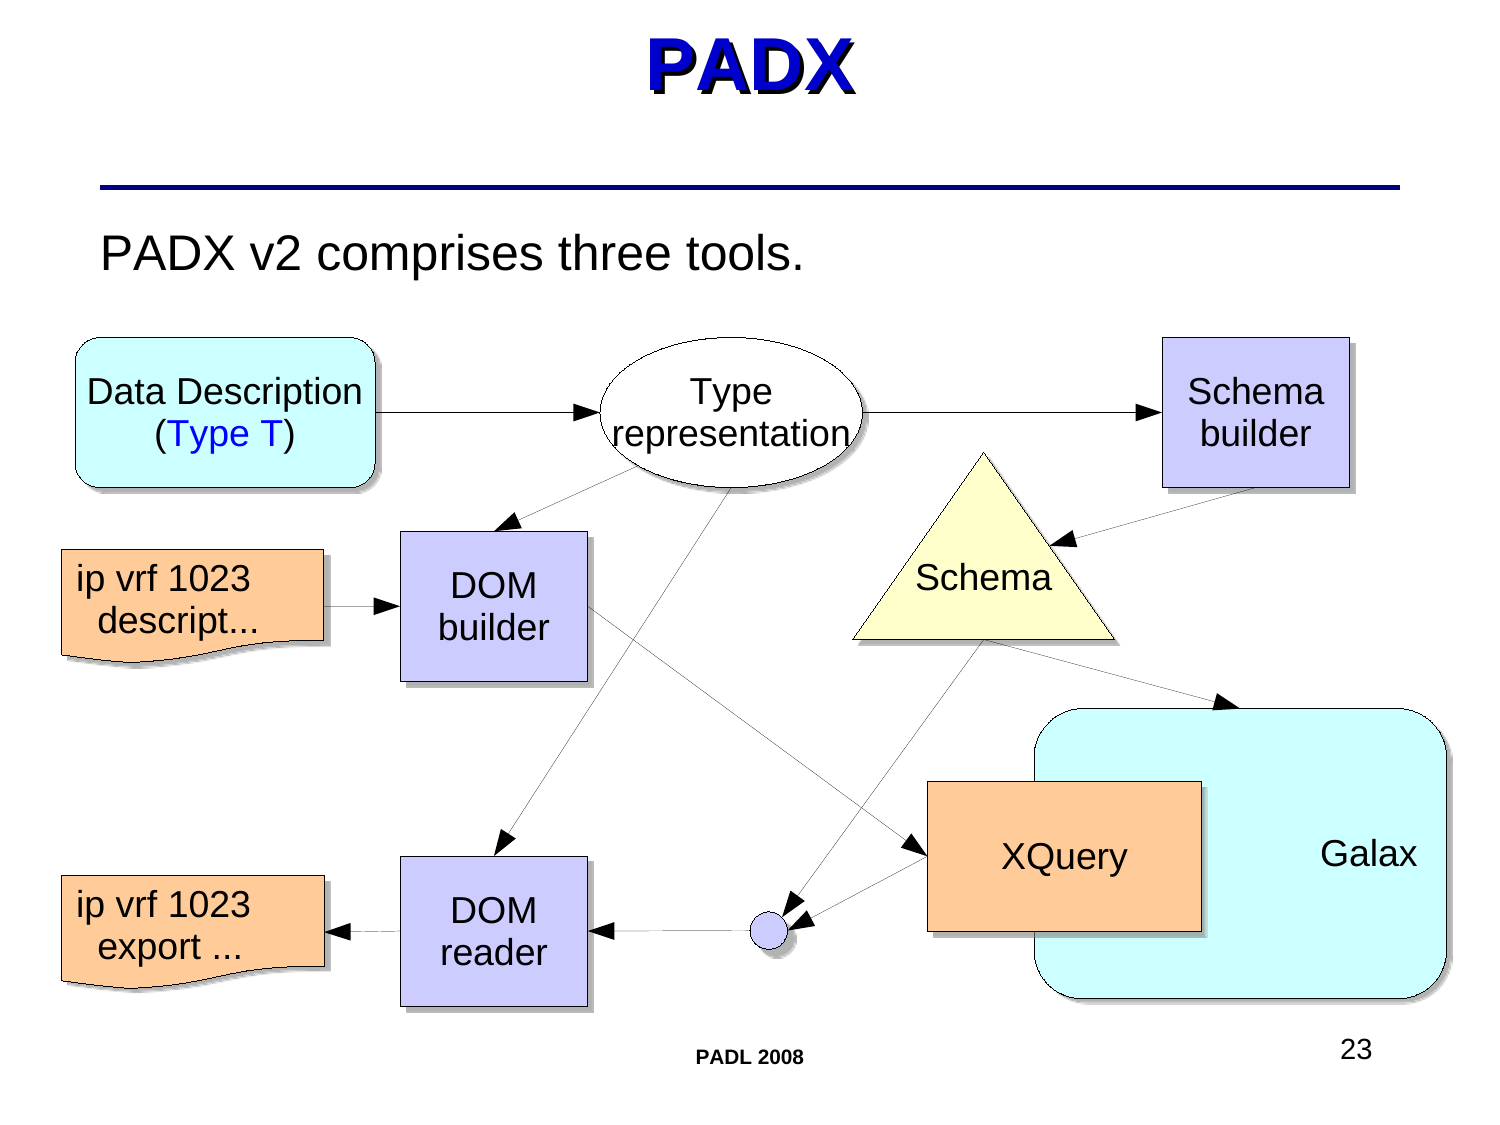

# PADX
PADX v2 comprises three tools.
Data Description
(Type T)
Type
representation
Schema
builder
Schema
DOM
builder
ip vrf 1023
 descript...
Galax
XQuery
DOM
reader
ip vrf 1023
 export ...
23